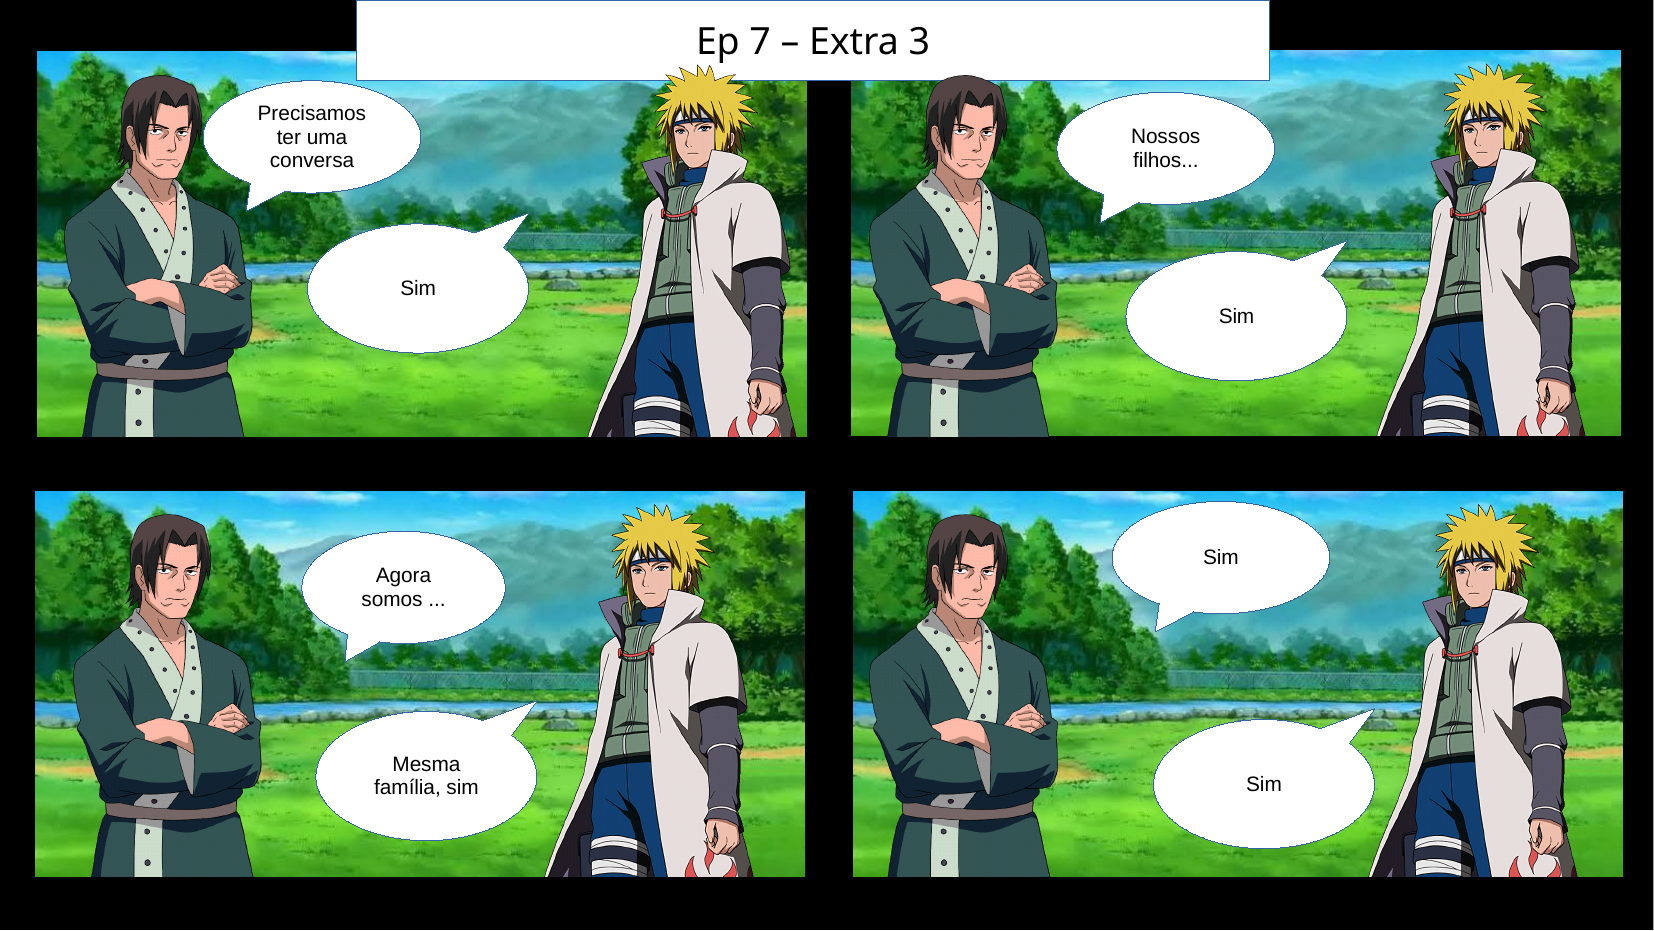

Ep 7 – Extra 3
Precisamos ter uma conversa
Nossos filhos...
Sim
Sim
Sim
Agora somos ...
Mesma família, sim
Sim